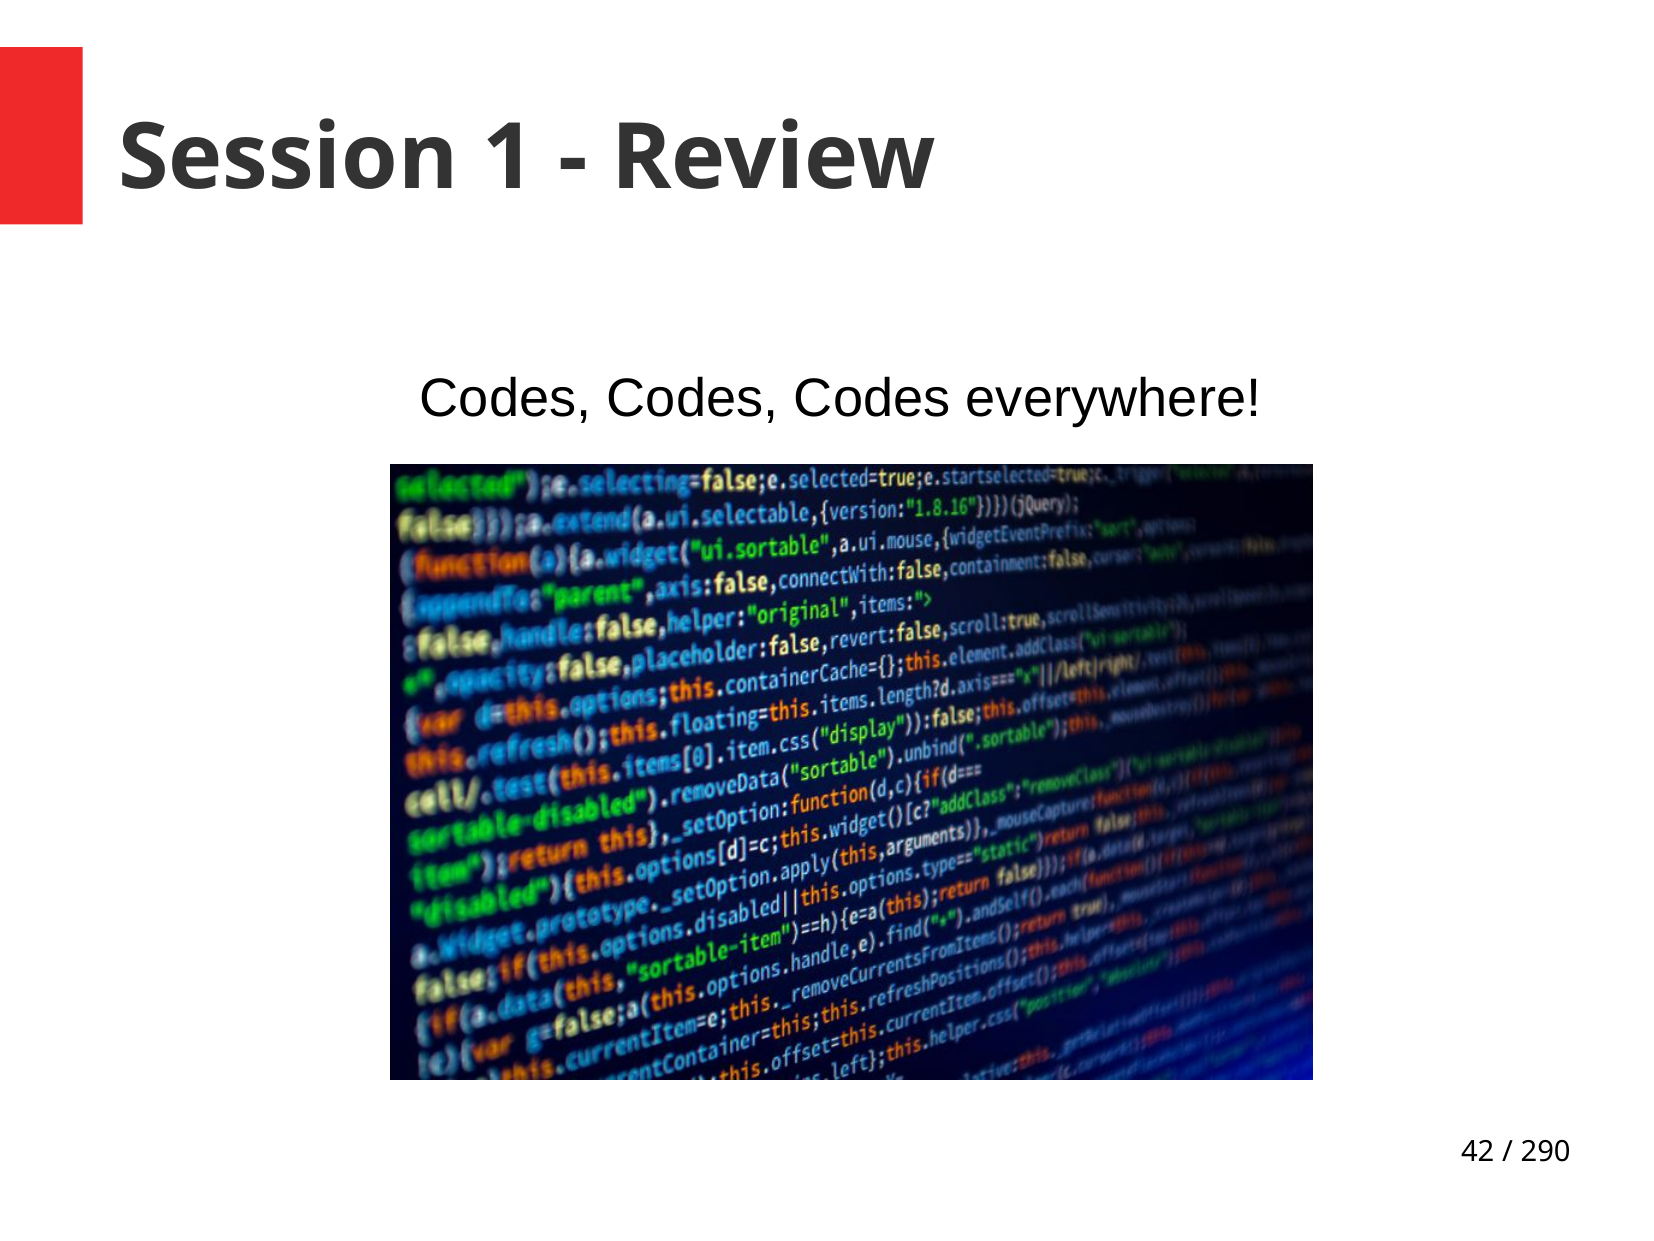

# Session 1 - Review
Codes, Codes, Codes everywhere!
42